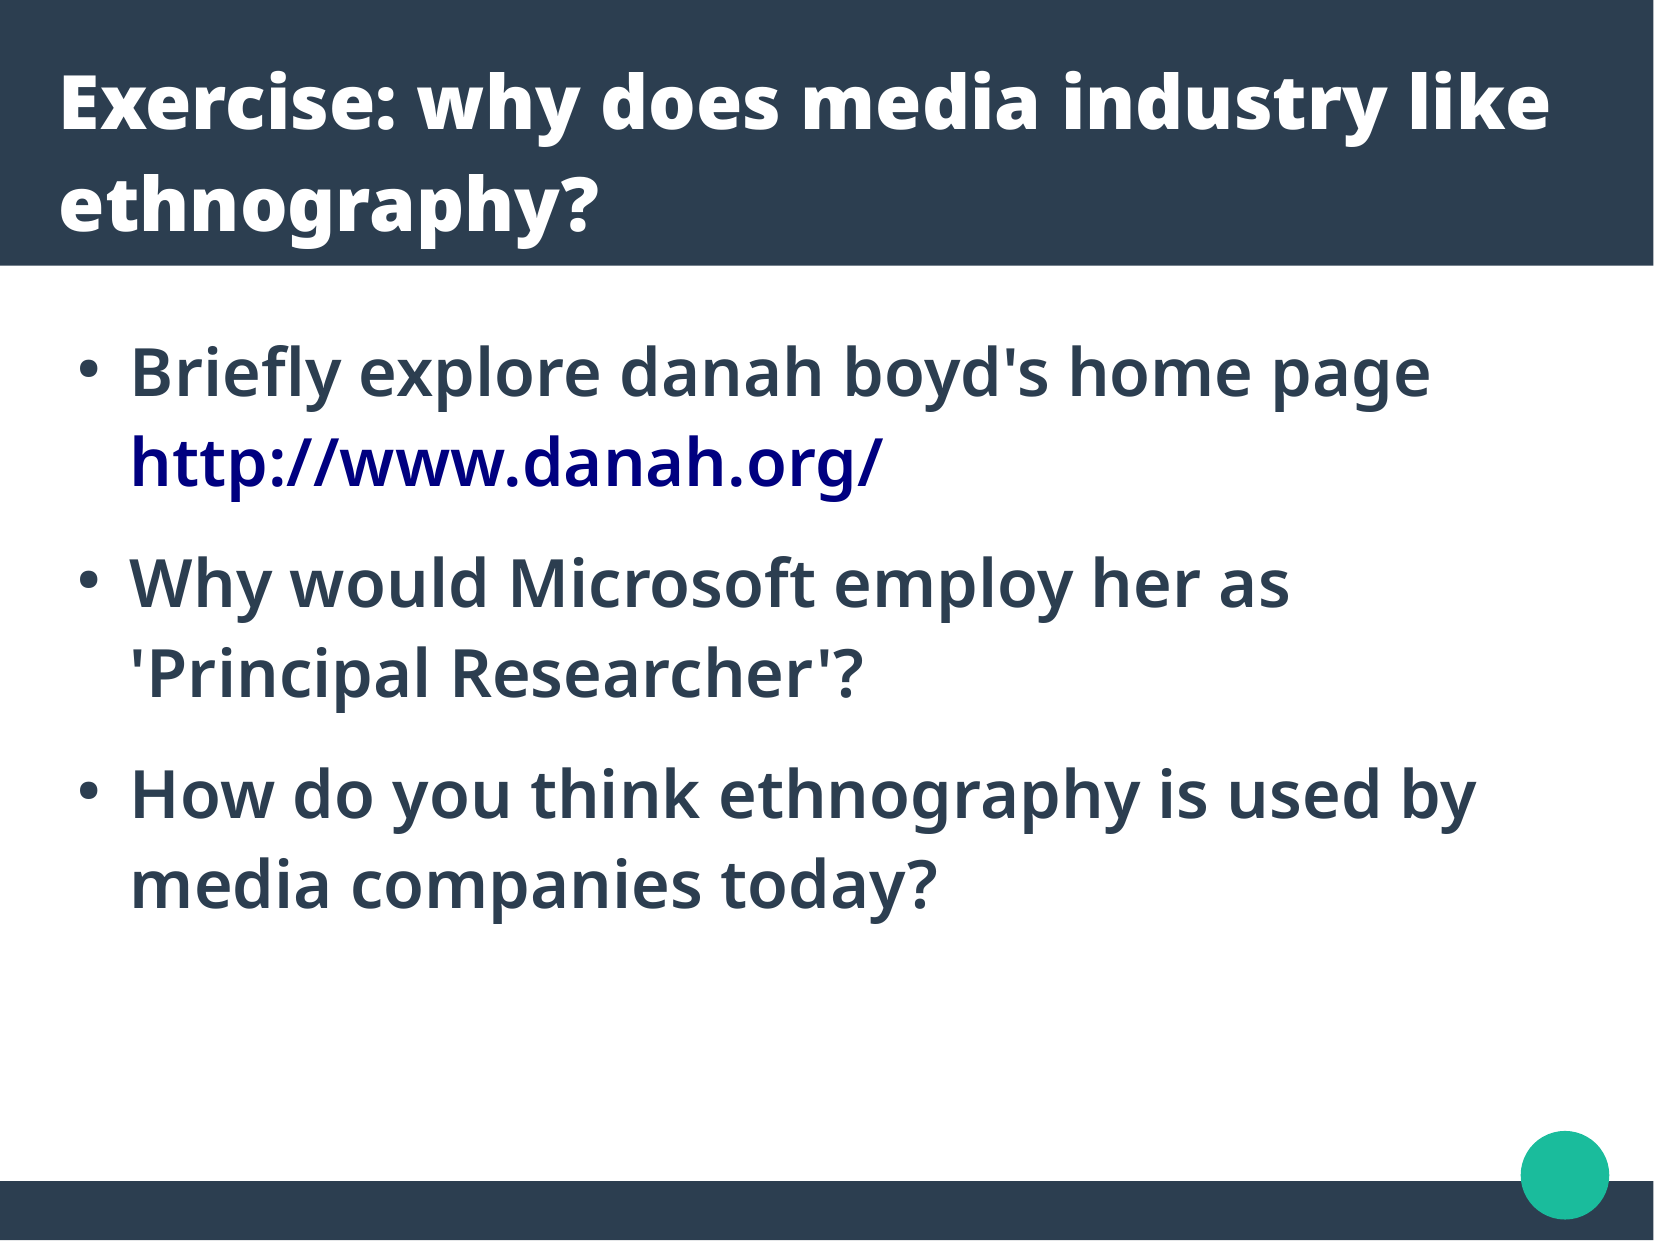

# Exercise: why does media industry like ethnography?
Briefly explore danah boyd's home page http://www.danah.org/
Why would Microsoft employ her as 'Principal Researcher'?
How do you think ethnography is used by media companies today?